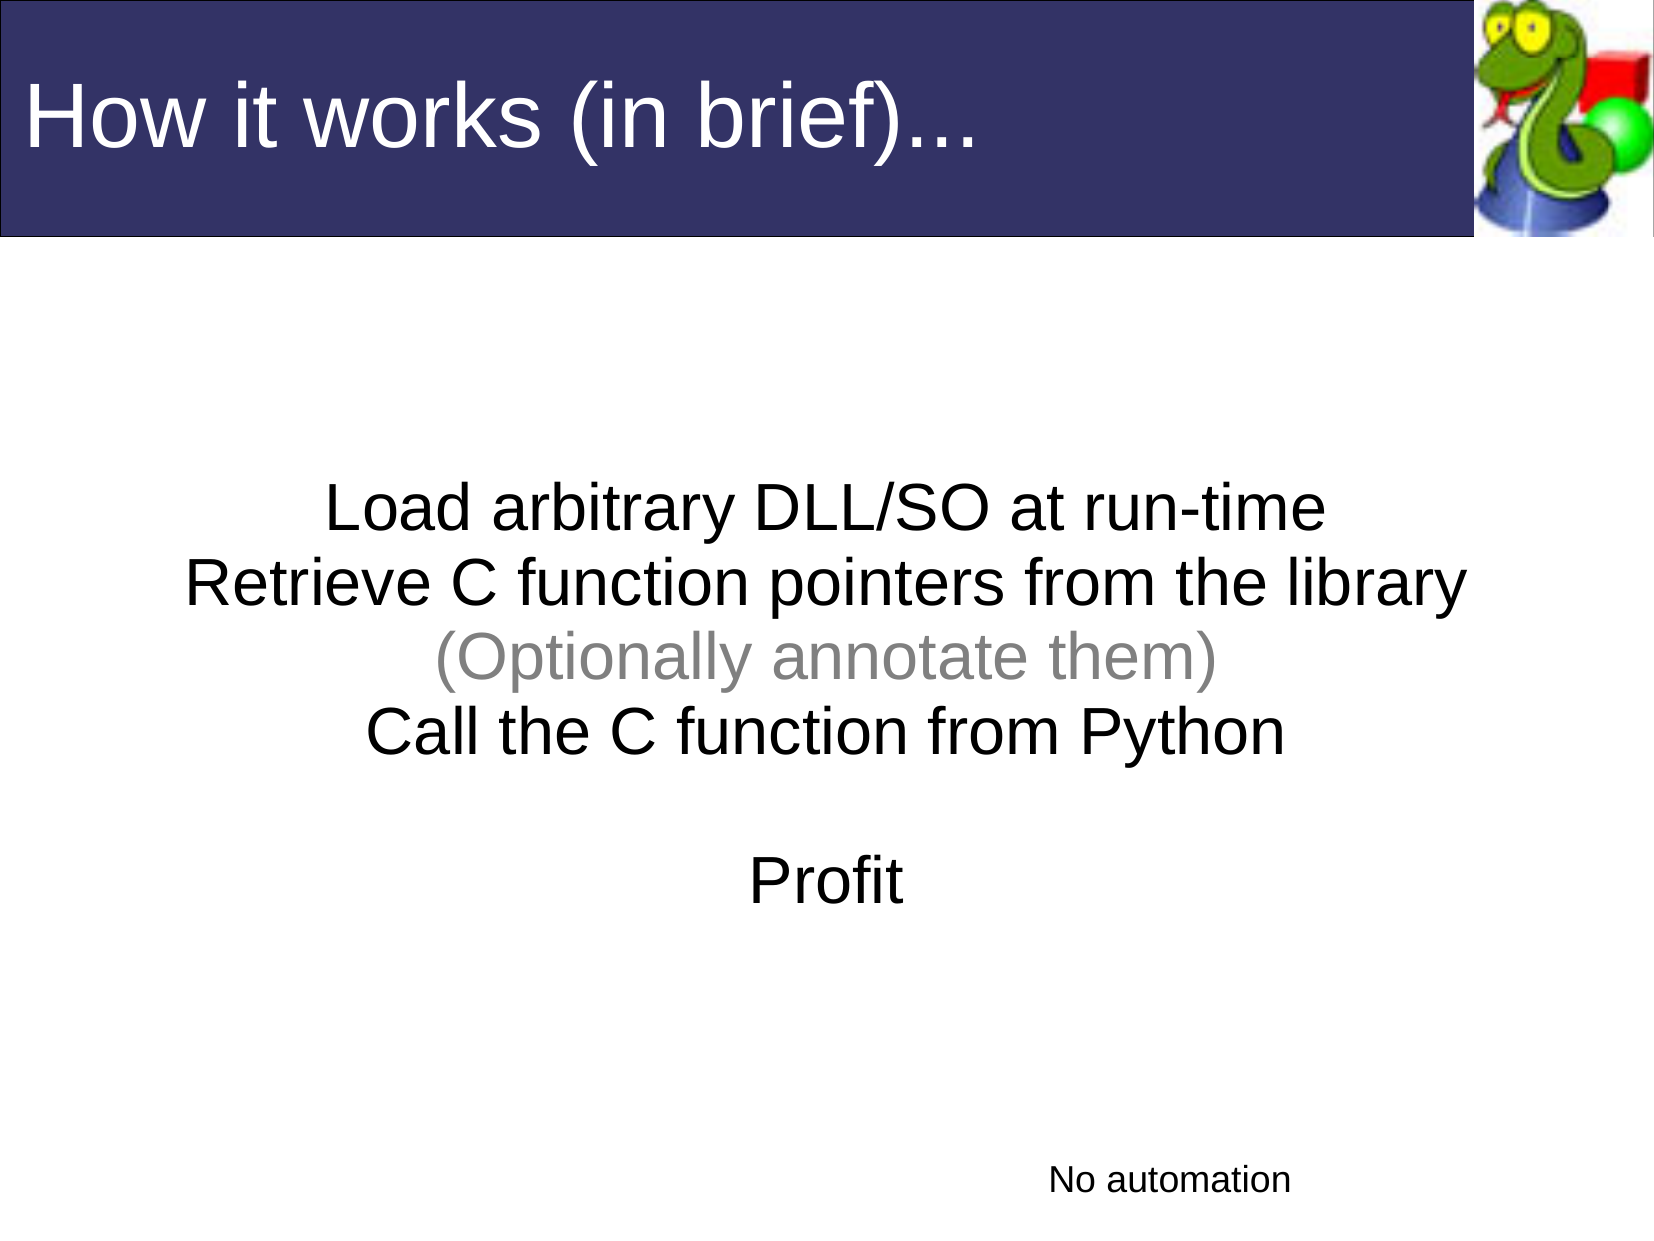

# How it works (in brief)...
Load arbitrary DLL/SO at run-time
Retrieve C function pointers from the library
(Optionally annotate them)
Call the C function from Python
Profit
No automation